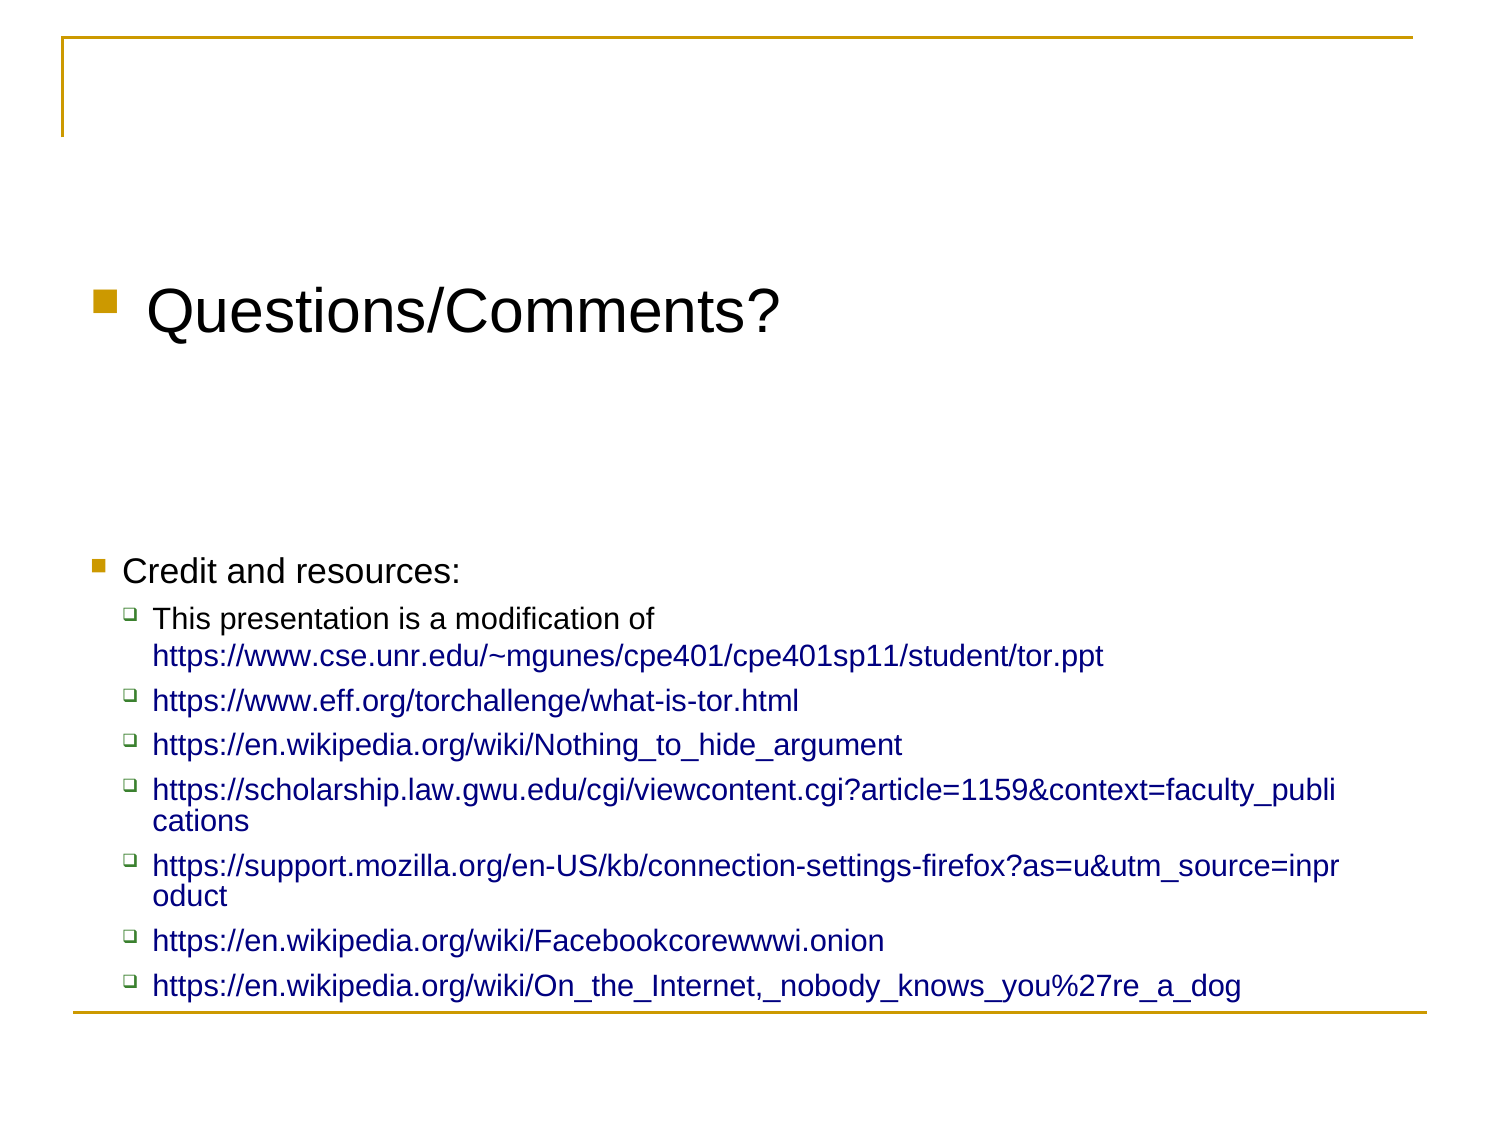

#
Questions/Comments?
Credit and resources:
This presentation is a modification of https://www.cse.unr.edu/~mgunes/cpe401/cpe401sp11/student/tor.ppt
https://www.eff.org/torchallenge/what-is-tor.html
https://en.wikipedia.org/wiki/Nothing_to_hide_argument
https://scholarship.law.gwu.edu/cgi/viewcontent.cgi?article=1159&context=faculty_publications
https://support.mozilla.org/en-US/kb/connection-settings-firefox?as=u&utm_source=inproduct
https://en.wikipedia.org/wiki/Facebookcorewwwi.onion
https://en.wikipedia.org/wiki/On_the_Internet,_nobody_knows_you%27re_a_dog